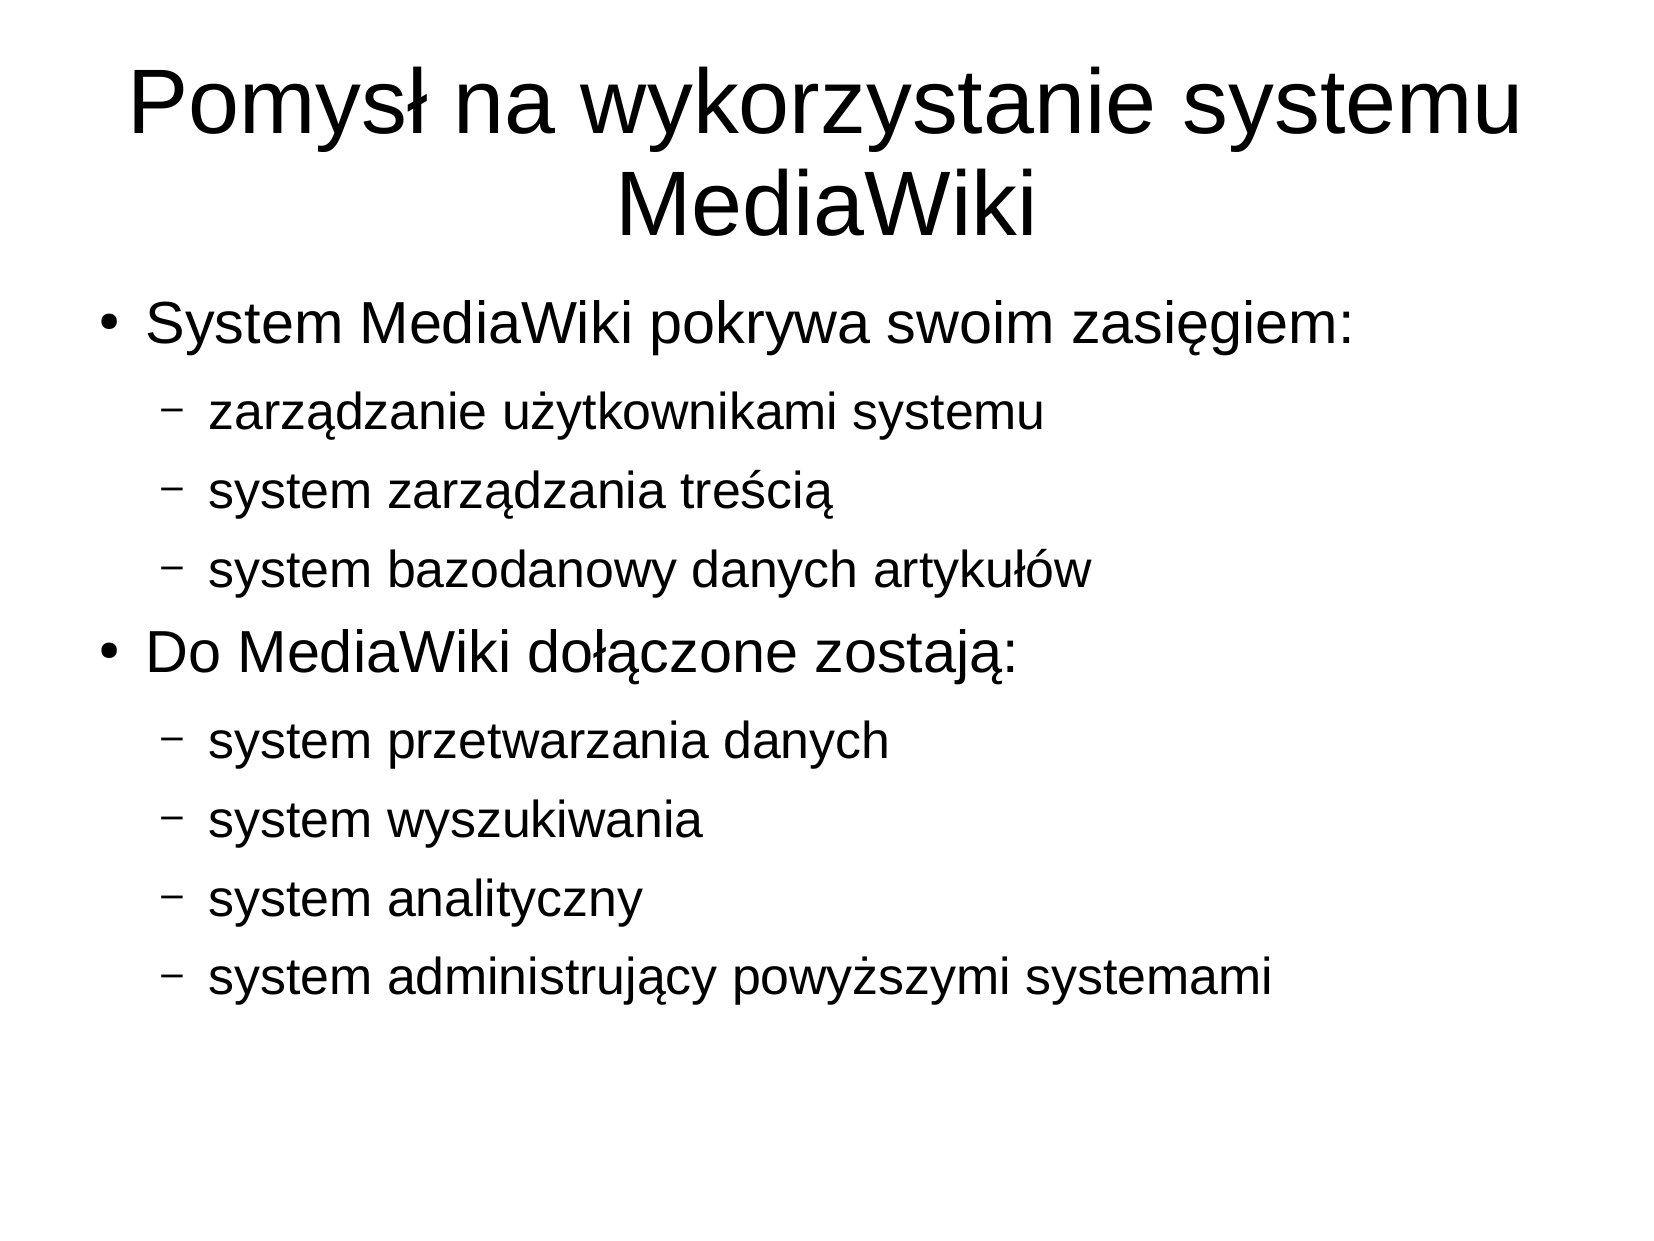

# Pomysł na wykorzystanie systemu MediaWiki
System MediaWiki pokrywa swoim zasięgiem:
zarządzanie użytkownikami systemu
system zarządzania treścią
system bazodanowy danych artykułów
Do MediaWiki dołączone zostają:
system przetwarzania danych
system wyszukiwania
system analityczny
system administrujący powyższymi systemami